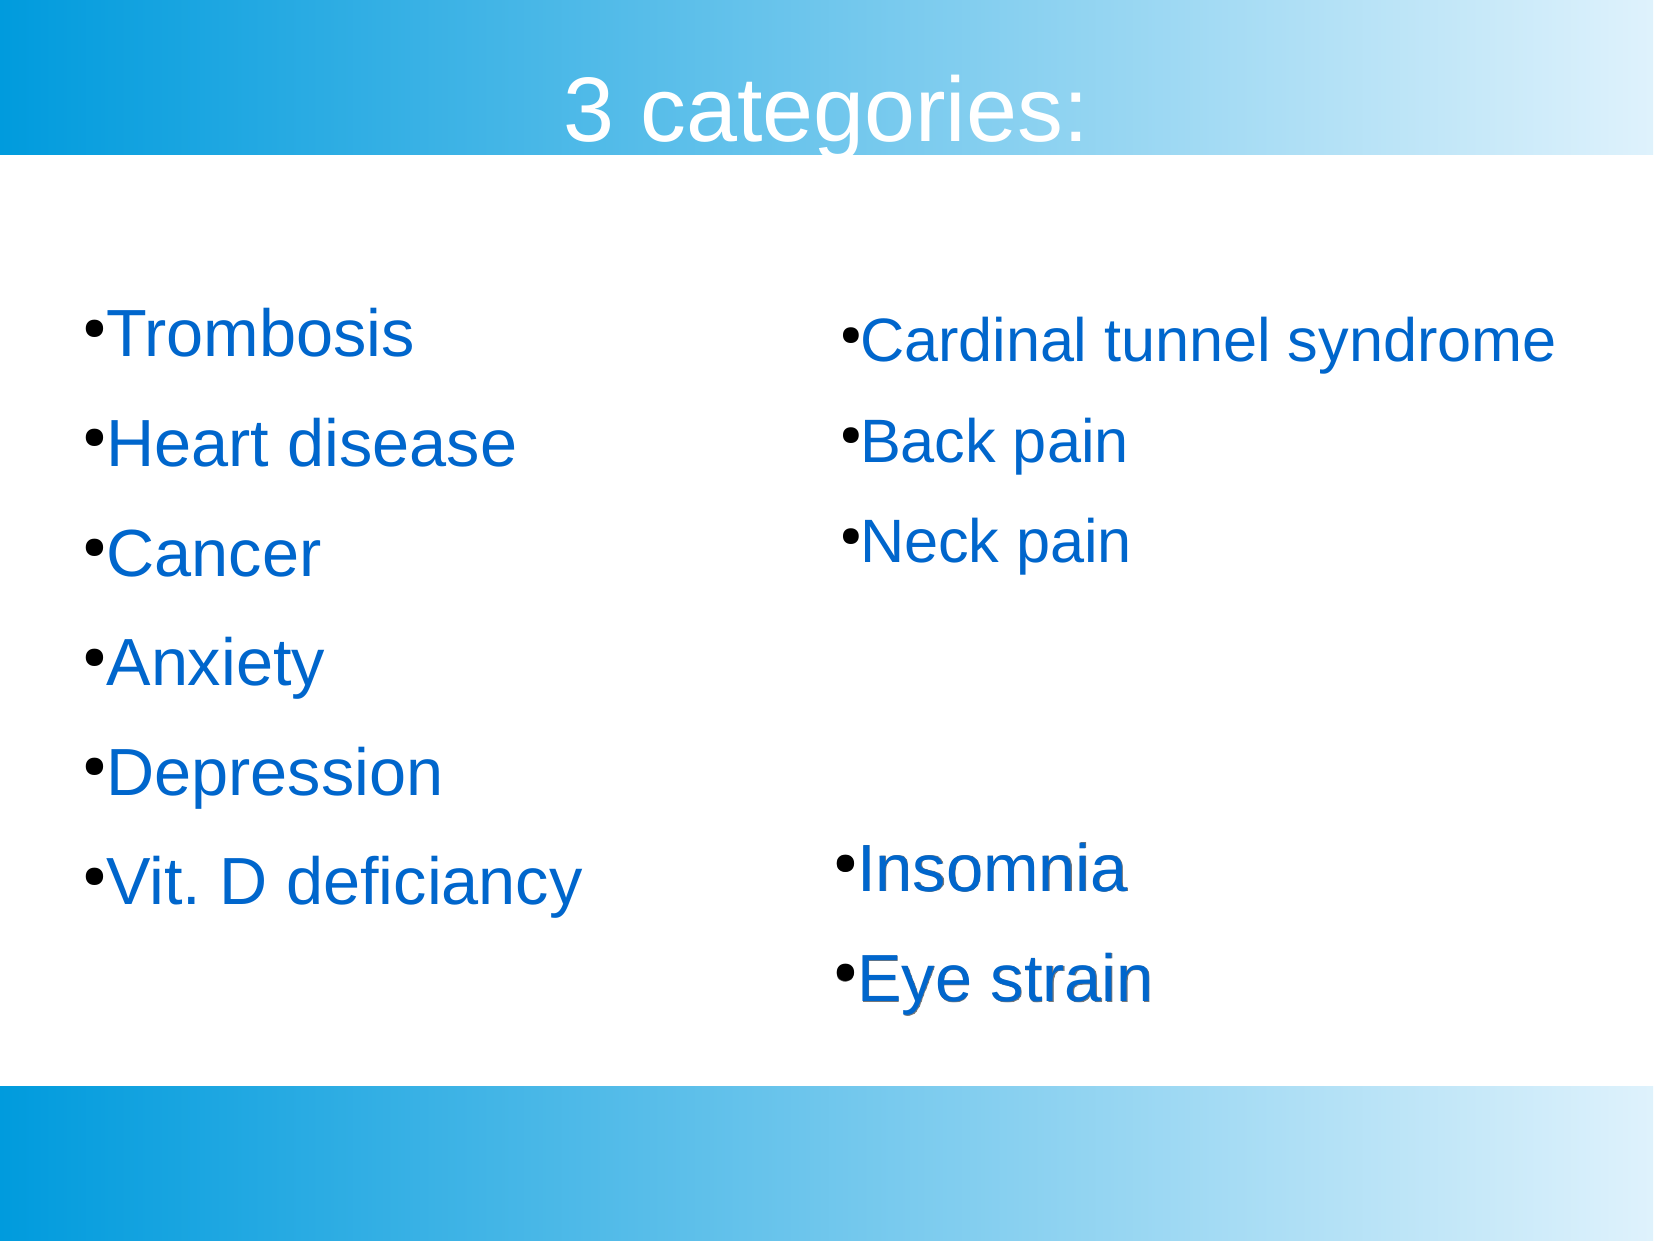

# 3 categories:
Trombosis
Heart disease
Cancer
Anxiety
Depression
Vit. D deficiancy
Cardinal tunnel syndrome
Back pain
Neck pain
Insomnia
Eye strain